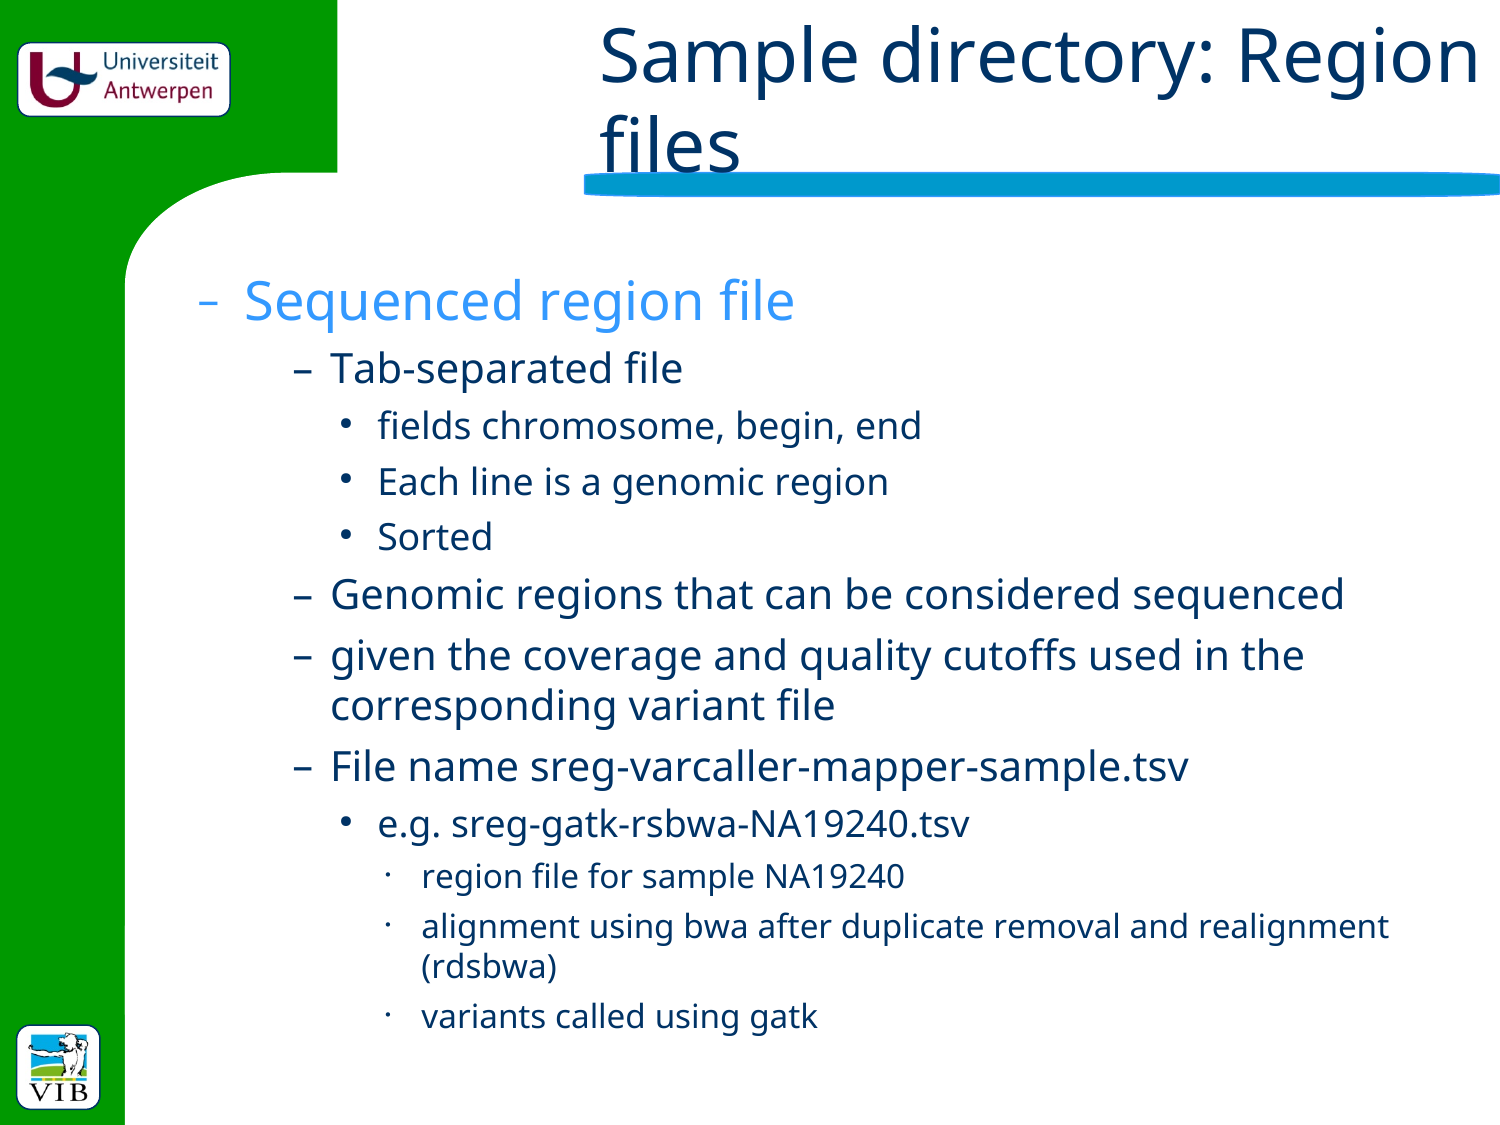

# Sample directory: Region files
Sequenced region file
Tab-separated file
fields chromosome, begin, end
Each line is a genomic region
Sorted
Genomic regions that can be considered sequenced
given the coverage and quality cutoffs used in the corresponding variant file
File name sreg-varcaller-mapper-sample.tsv
e.g. sreg-gatk-rsbwa-NA19240.tsv
region file for sample NA19240
alignment using bwa after duplicate removal and realignment (rdsbwa)
variants called using gatk